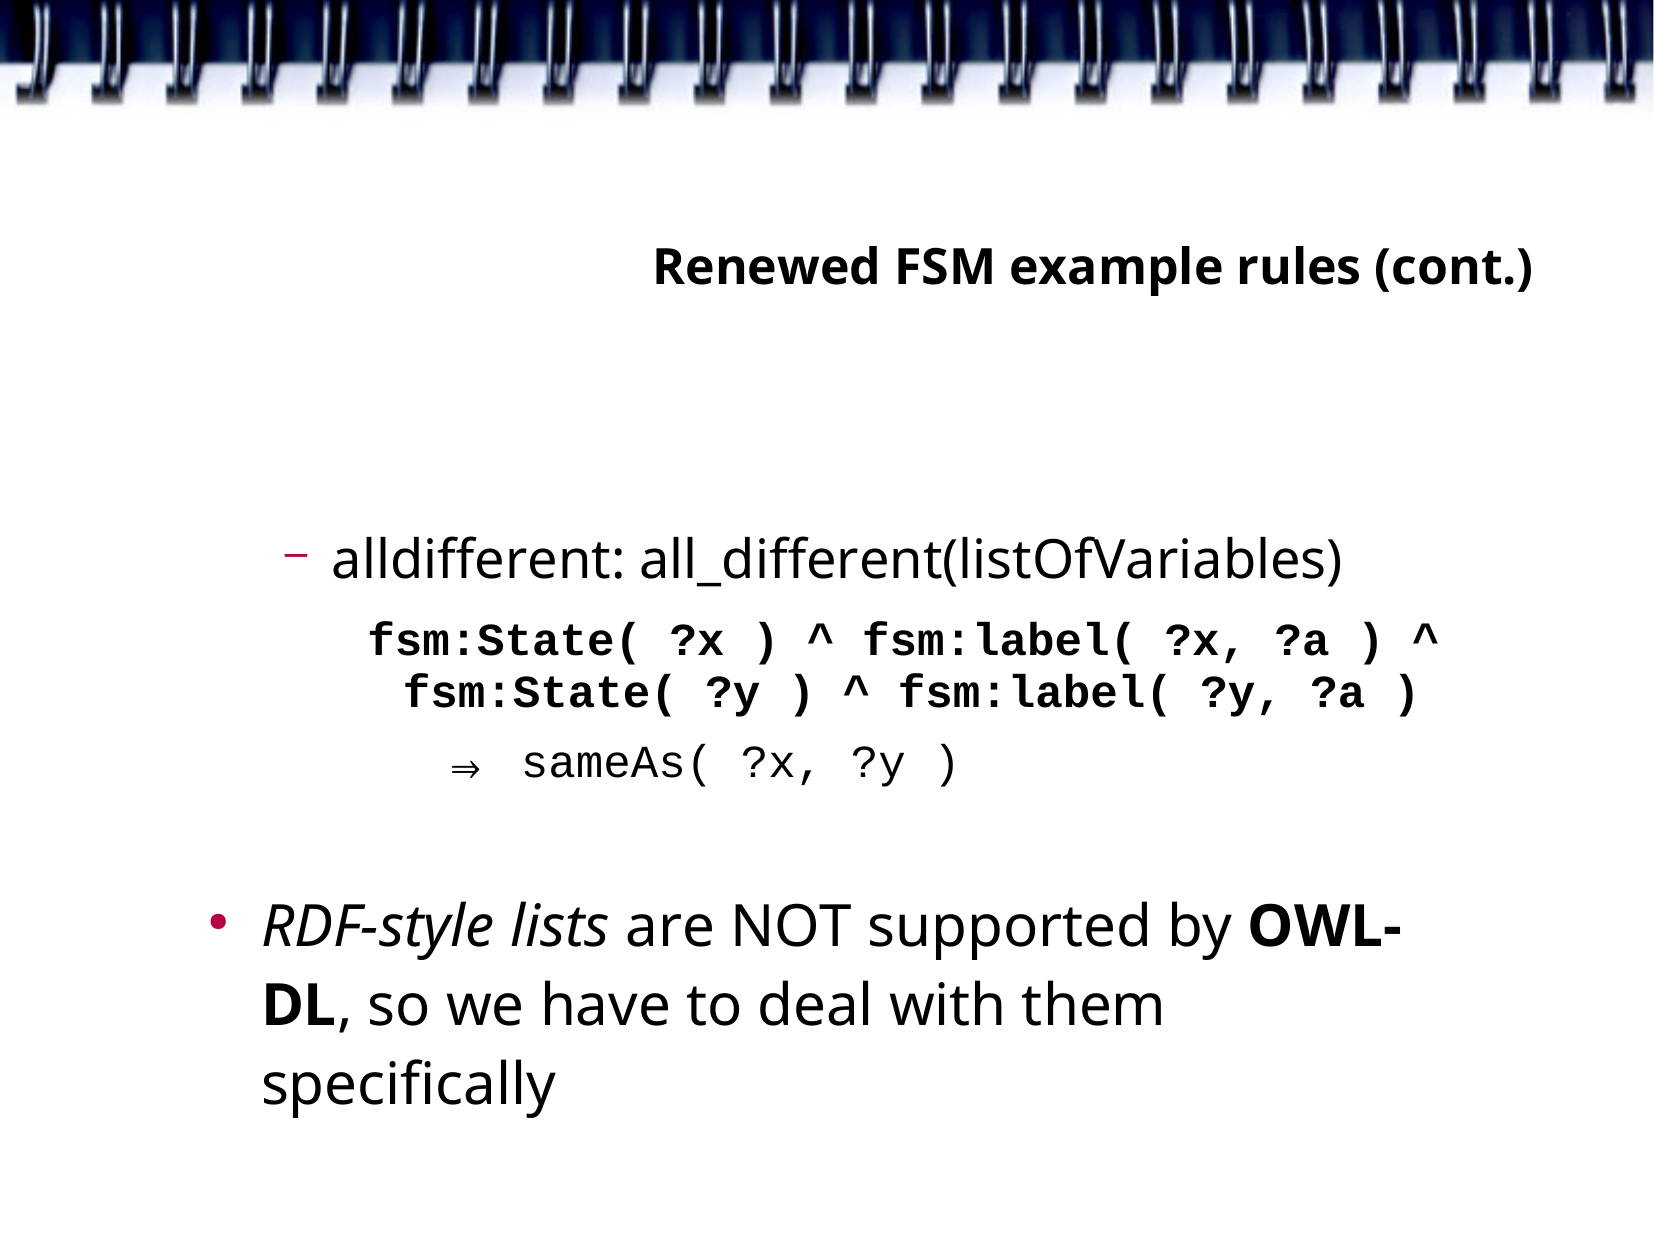

Renewed FSM example rules (cont.)
# alldifferent: all_different(listOfVariables)
fsm:State( ?x ) ^ fsm:label( ?x, ?a ) ^ fsm:State( ?y ) ^ fsm:label( ?y, ?a )
⇒ sameAs( ?x, ?y )
RDF-style lists are NOT supported by OWL-DL, so we have to deal with them specifically